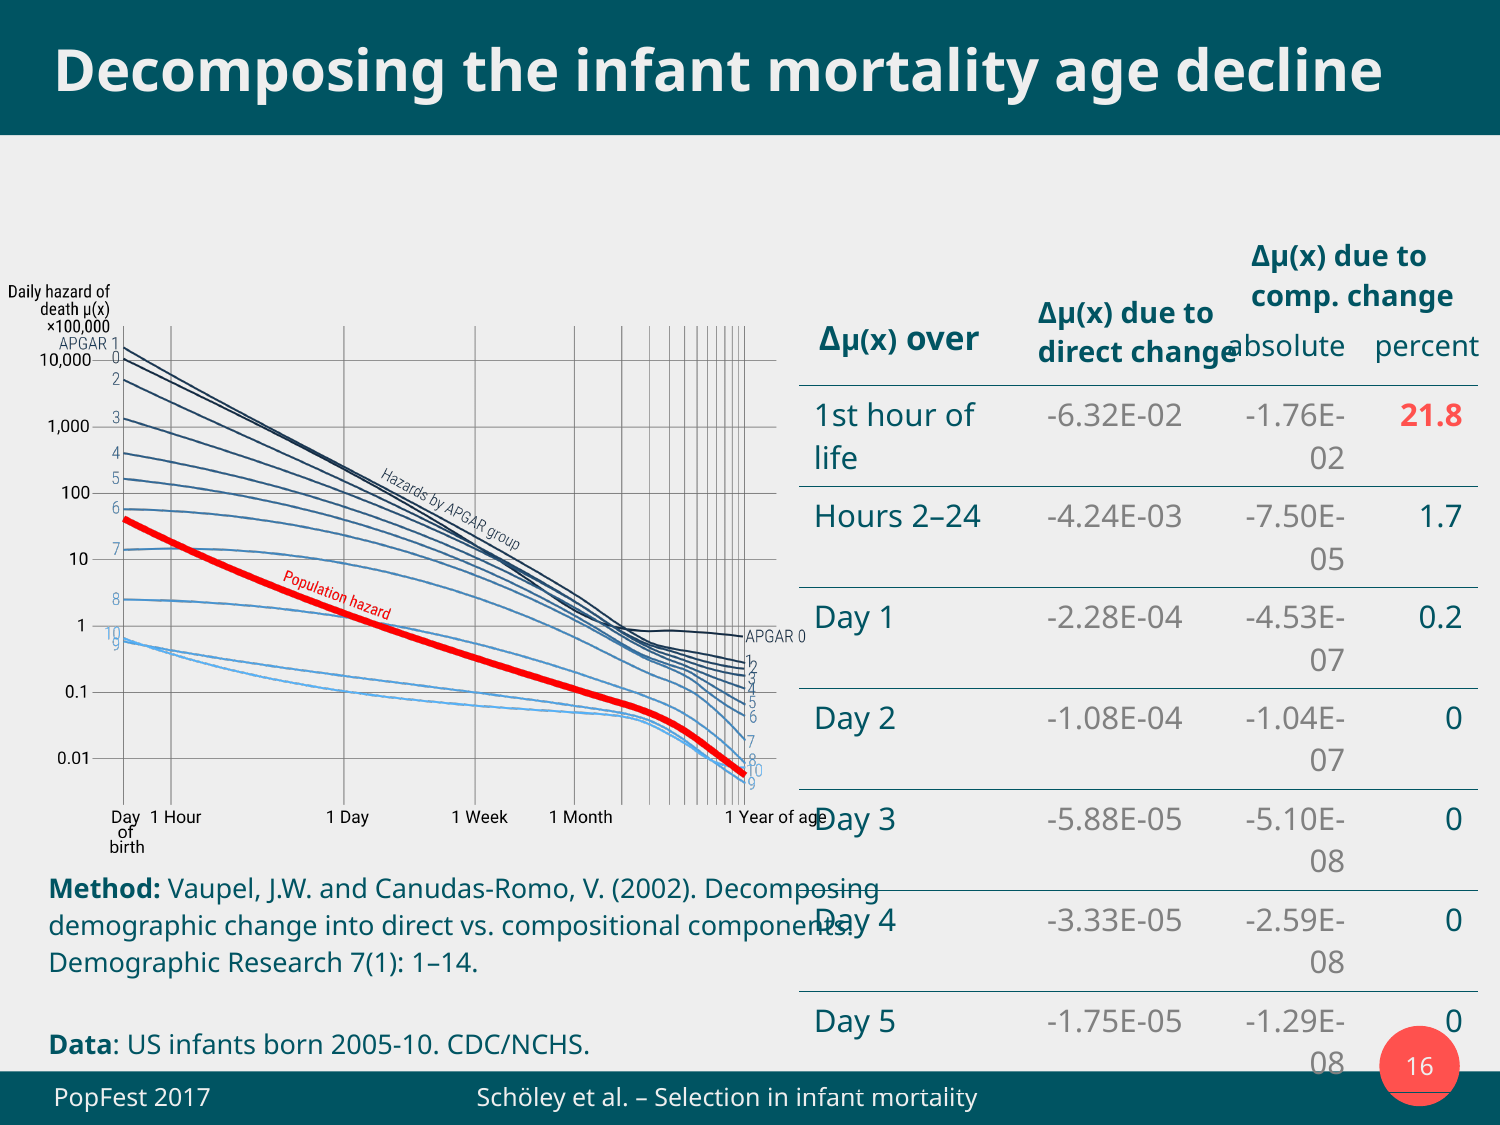

# Decomposing the infant mortality age decline
Δµ(x) due to
comp. change
Δµ(x) due to
direct change
Δµ(x) over
absolute
percent
| 1st hour of life | -6.32E-02 | -1.76E-02 | 21.8 |
| --- | --- | --- | --- |
| Hours 2–24 | -4.24E-03 | -7.50E-05 | 1.7 |
| Day 1 | -2.28E-04 | -4.53E-07 | 0.2 |
| Day 2 | -1.08E-04 | -1.04E-07 | 0 |
| Day 3 | -5.88E-05 | -5.10E-08 | 0 |
| Day 4 | -3.33E-05 | -2.59E-08 | 0 |
| Day 5 | -1.75E-05 | -1.29E-08 | 0 |
Method: Vaupel, J.W. and Canudas-Romo, V. (2002). Decomposing demographic change into direct vs. compositional components. Demographic Research 7(1): 1–14.
Data: US infants born 2005-10. CDC/NCHS.
16
PopFest 2017
Schöley et al. – Selection in infant mortality